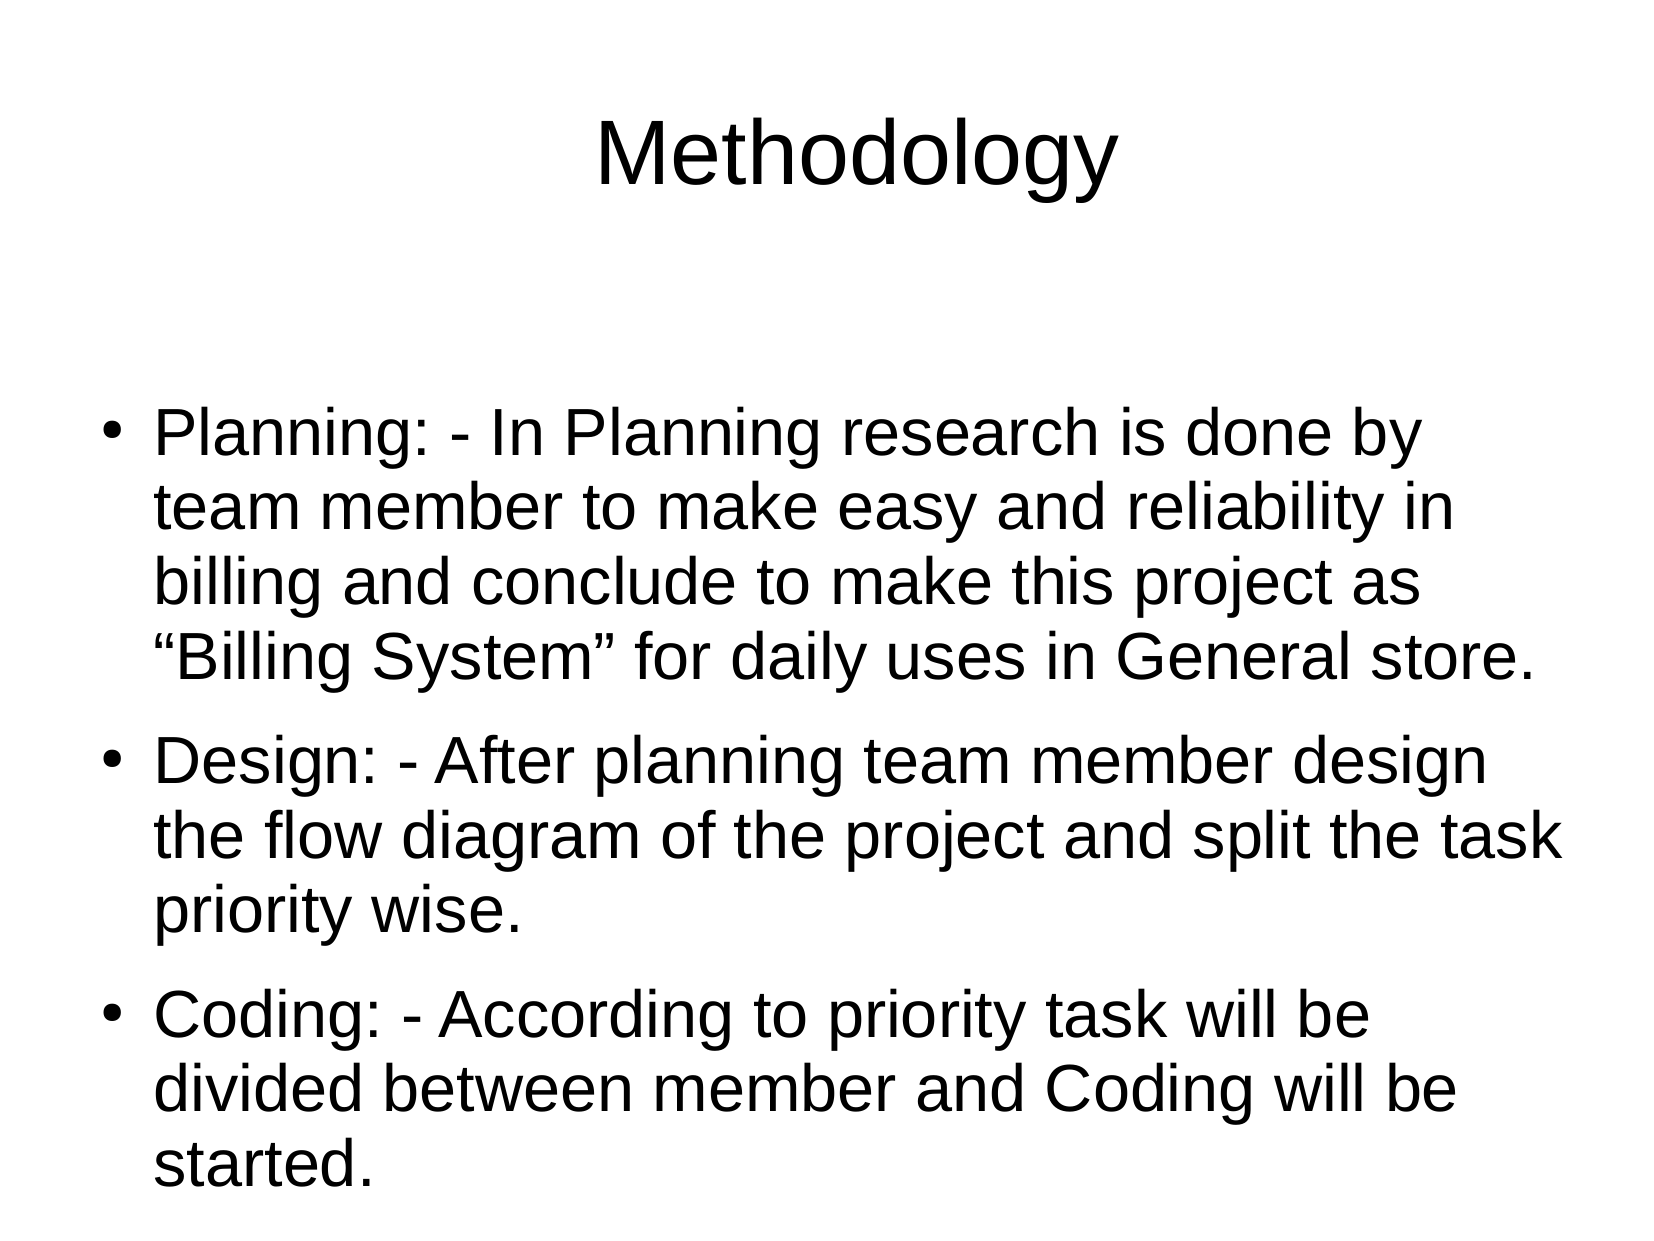

# Methodology
Planning: - In Planning research is done by team member to make easy and reliability in billing and conclude to make this project as “Billing System” for daily uses in General store.
Design: - After planning team member design the flow diagram of the project and split the task priority wise.
Coding: - According to priority task will be divided between member and Coding will be started.